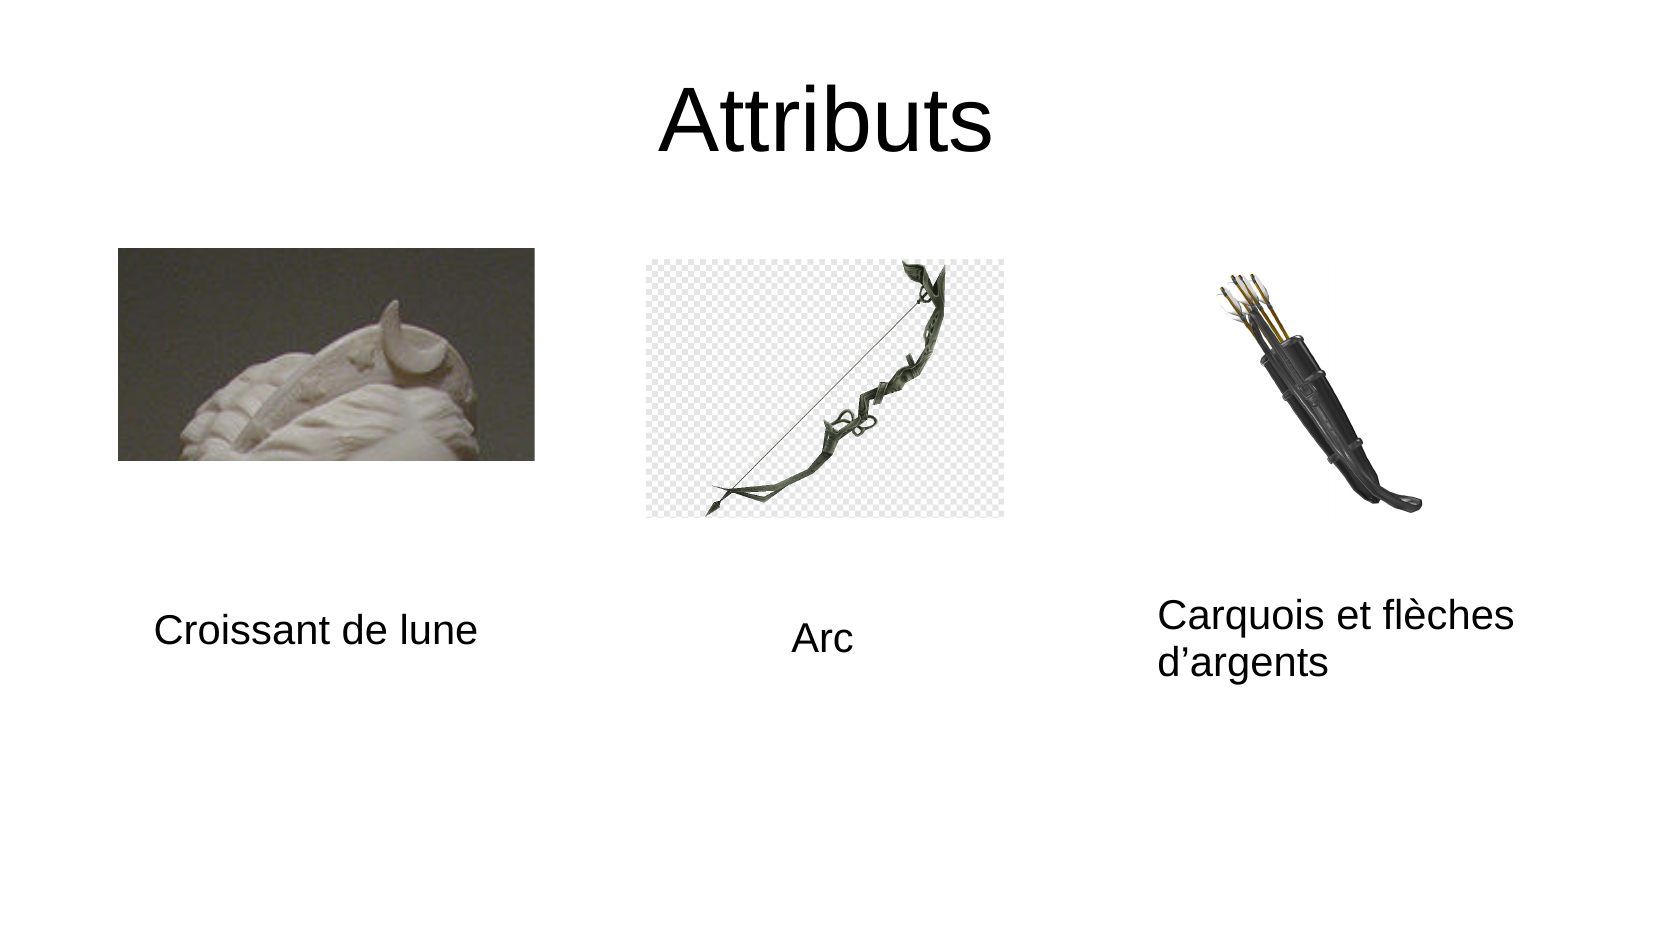

# Attributs
Carquois et flèches d’argents
Croissant de lune
Arc